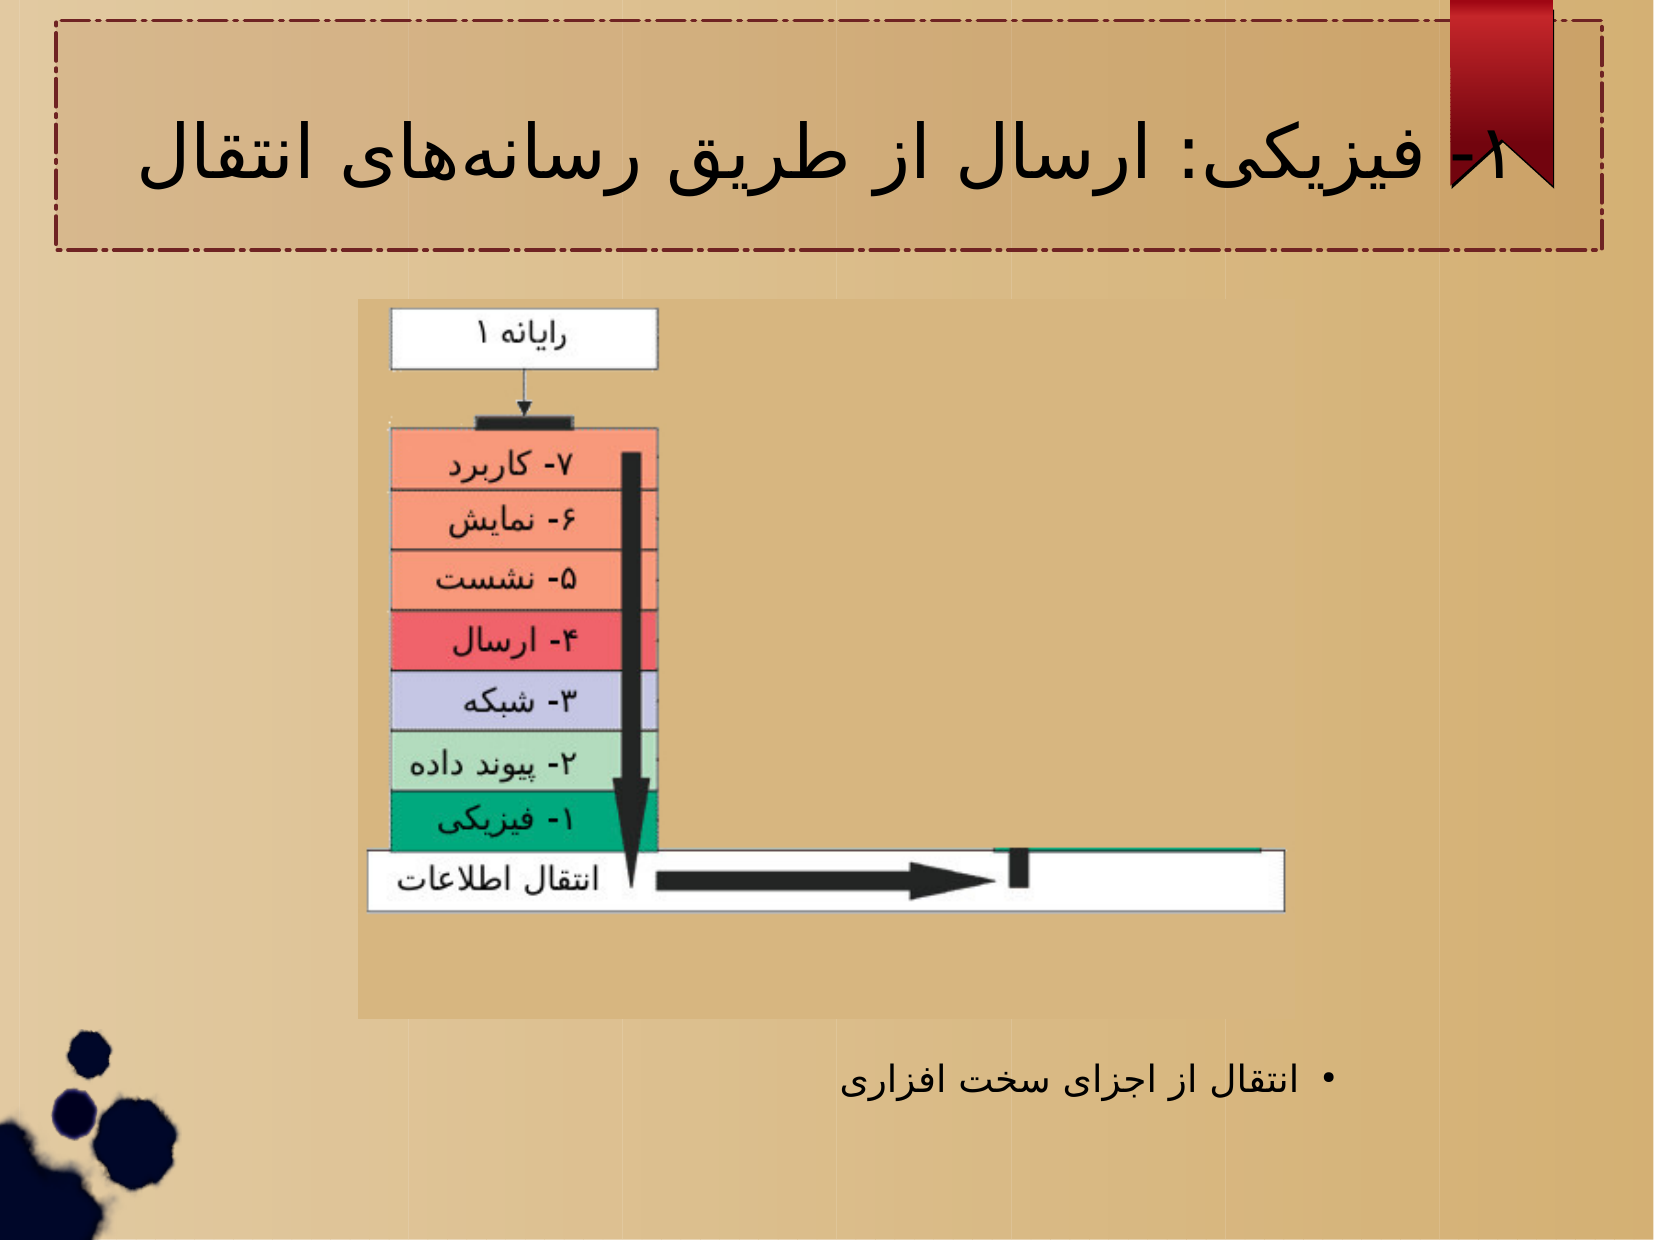

# ۱- فیزیکی: ارسال از طریق رسانه‌های انتقال
انتقال از اجزای سخت افزاری